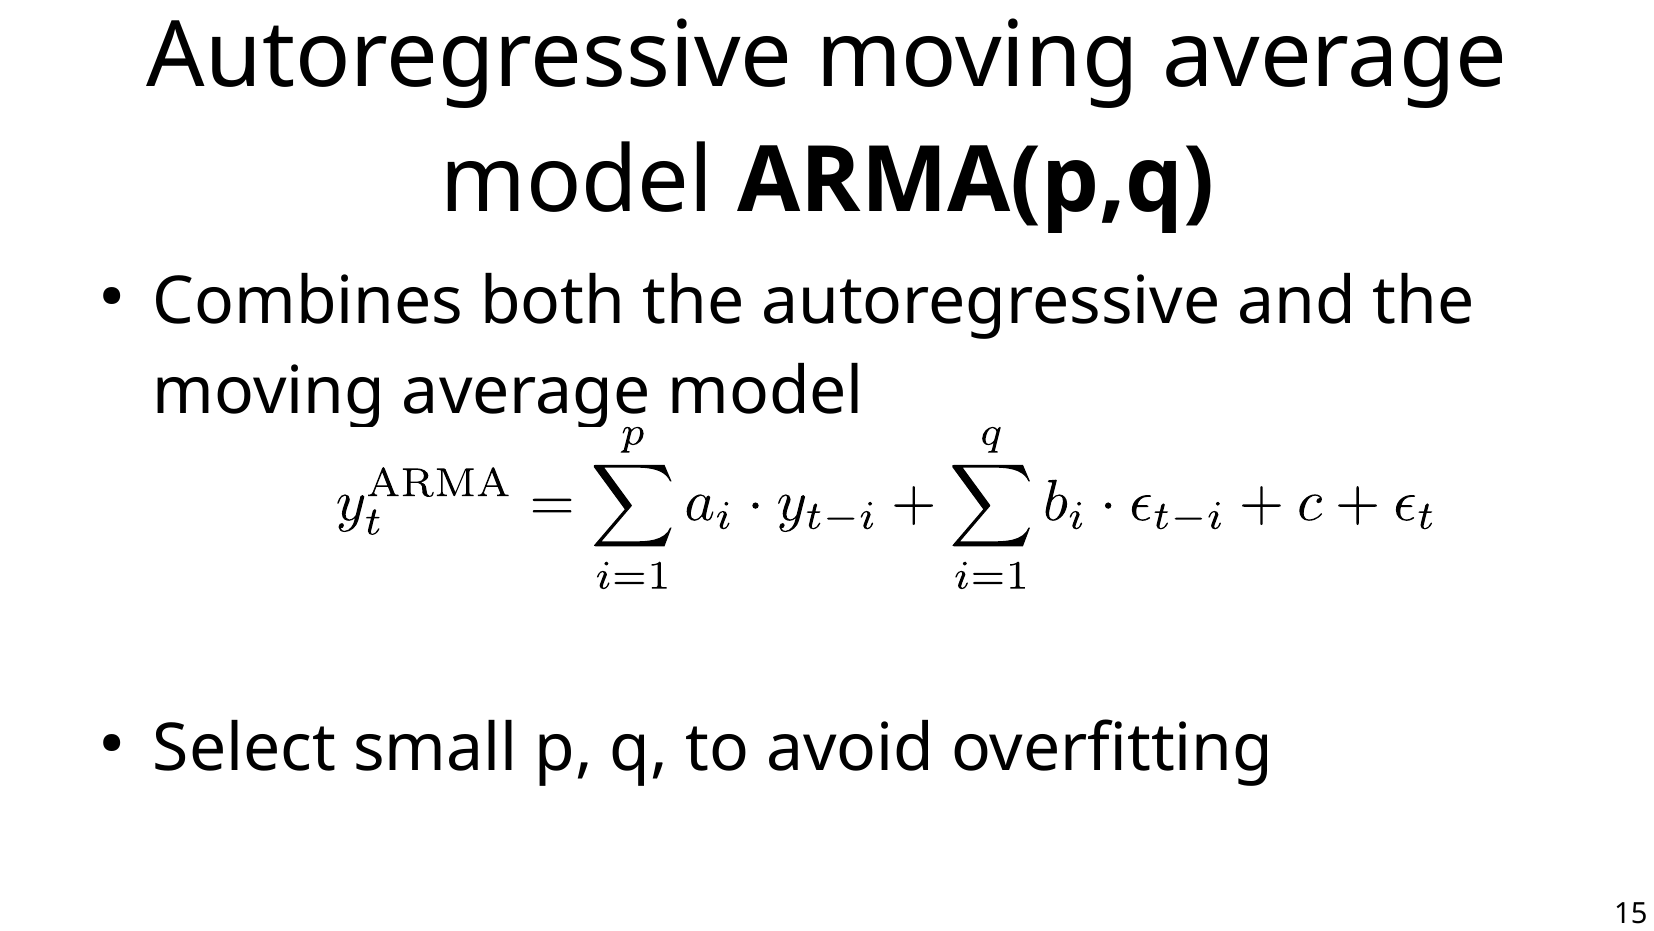

# Autoregressive moving average model ARMA(p,q)
Combines both the autoregressive and the moving average model
Select small p, q, to avoid overfitting
15